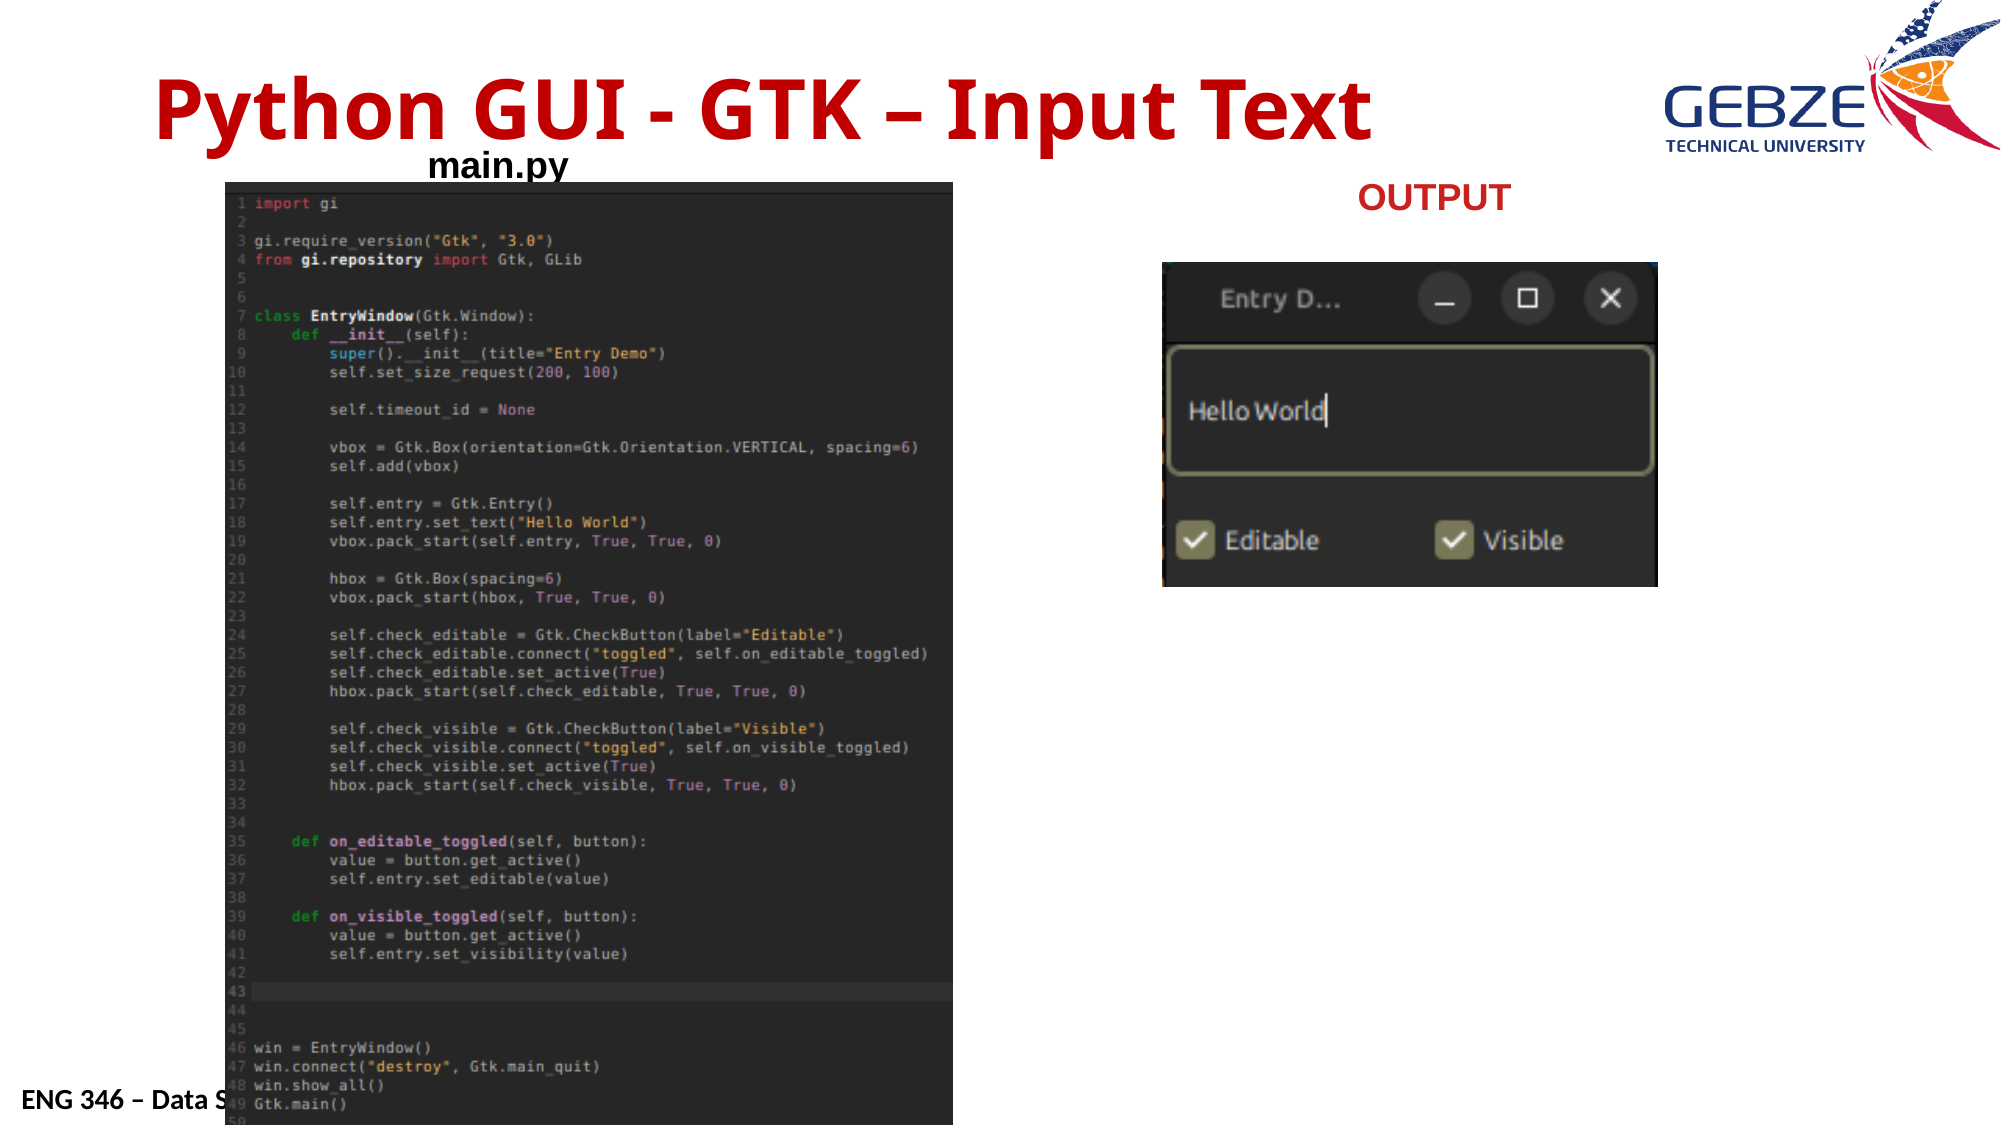

# Python GUI - GTK – Input Text
main.py
OUTPUT